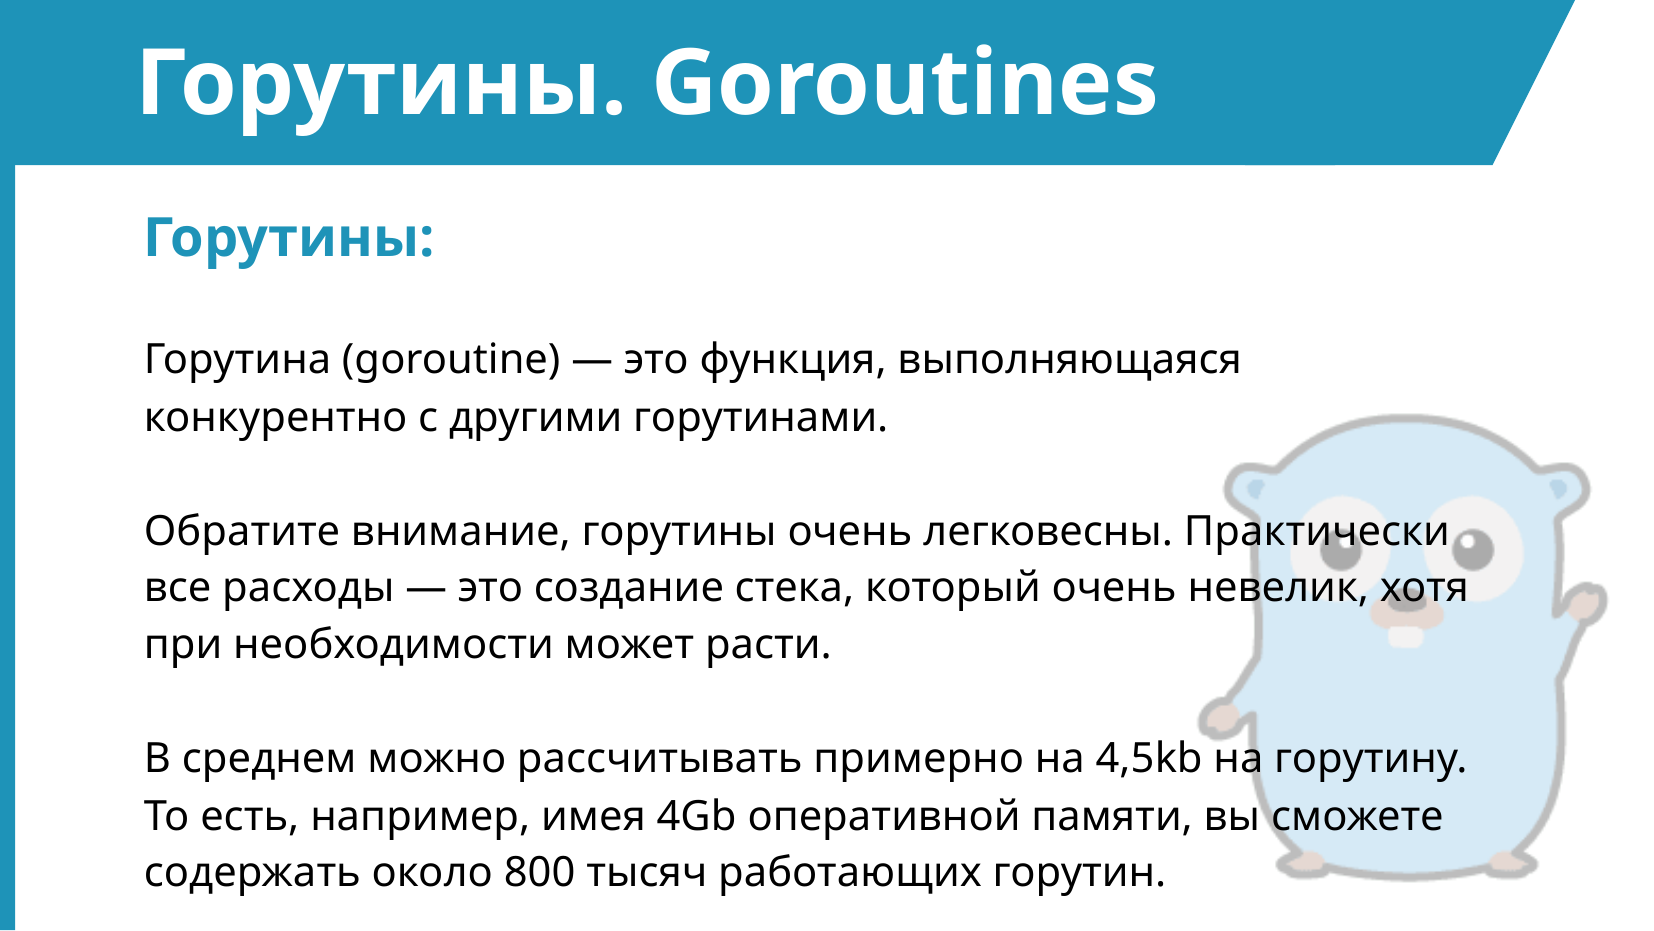

# Горутины. Goroutines
Горутины:
Горутина (goroutine) — это функция, выполняющаяся конкурентно с другими горутинами.
Обратите внимание, горутины очень легковесны. Практически все расходы — это создание стека, который очень невелик, хотя при необходимости может расти.
В среднем можно рассчитывать примерно на 4,5kb на горутину. То есть, например, имея 4Gb оперативной памяти, вы сможете содержать около 800 тысяч работающих горутин.